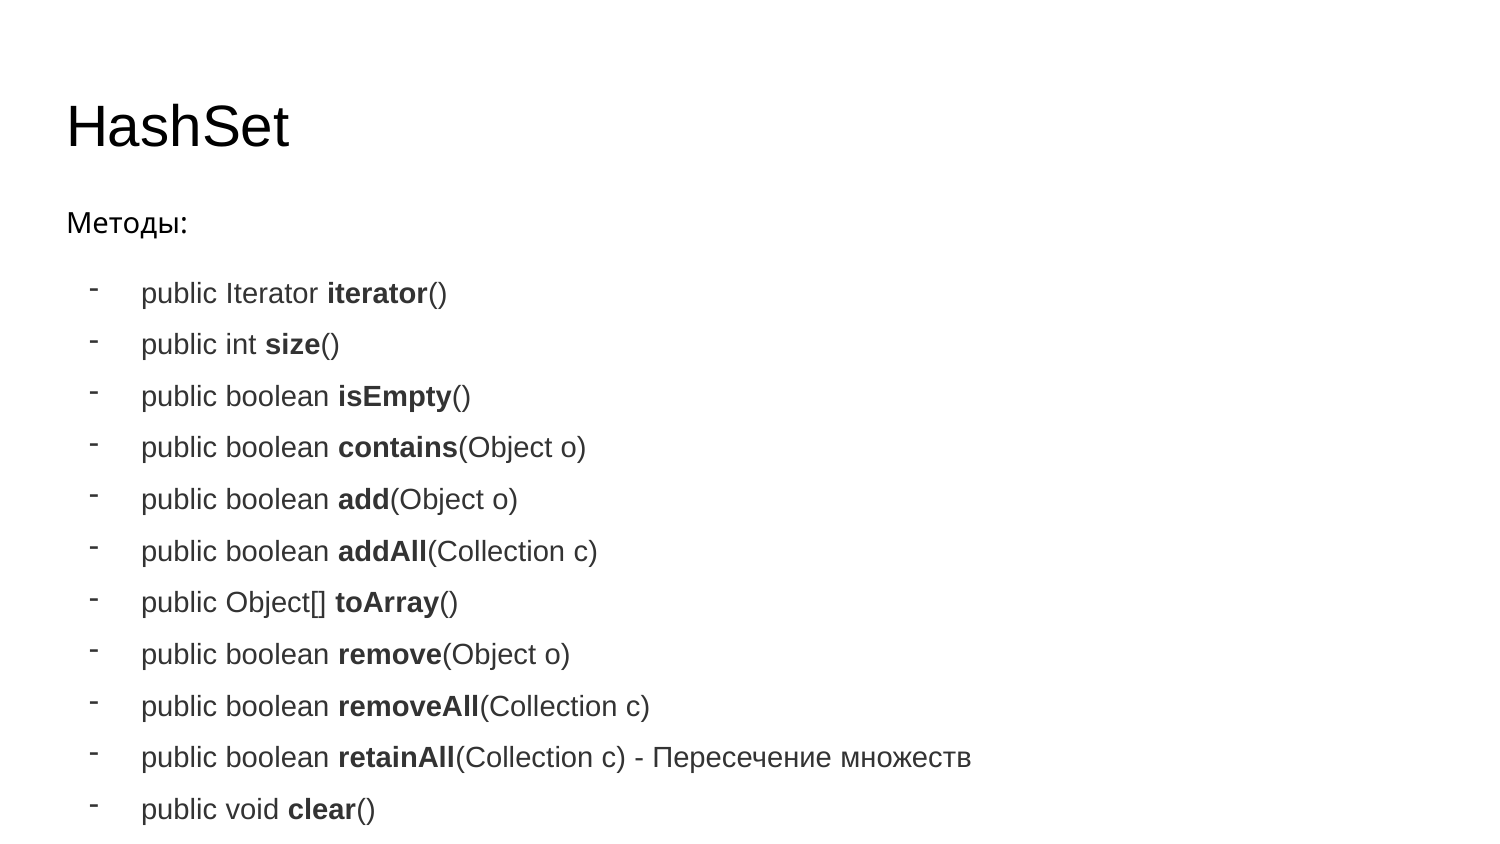

# HashSet
Методы:
public Iterator iterator()
public int size()
public boolean isEmpty()
public boolean contains(Object o)
public boolean add(Object o)
public boolean addAll(Collection c)
public Object[] toArray()
public boolean remove(Object o)
public boolean removeAll(Collection c)
public boolean retainAll(Collection c) - Пересечение множеств
public void clear()
public Object clone()